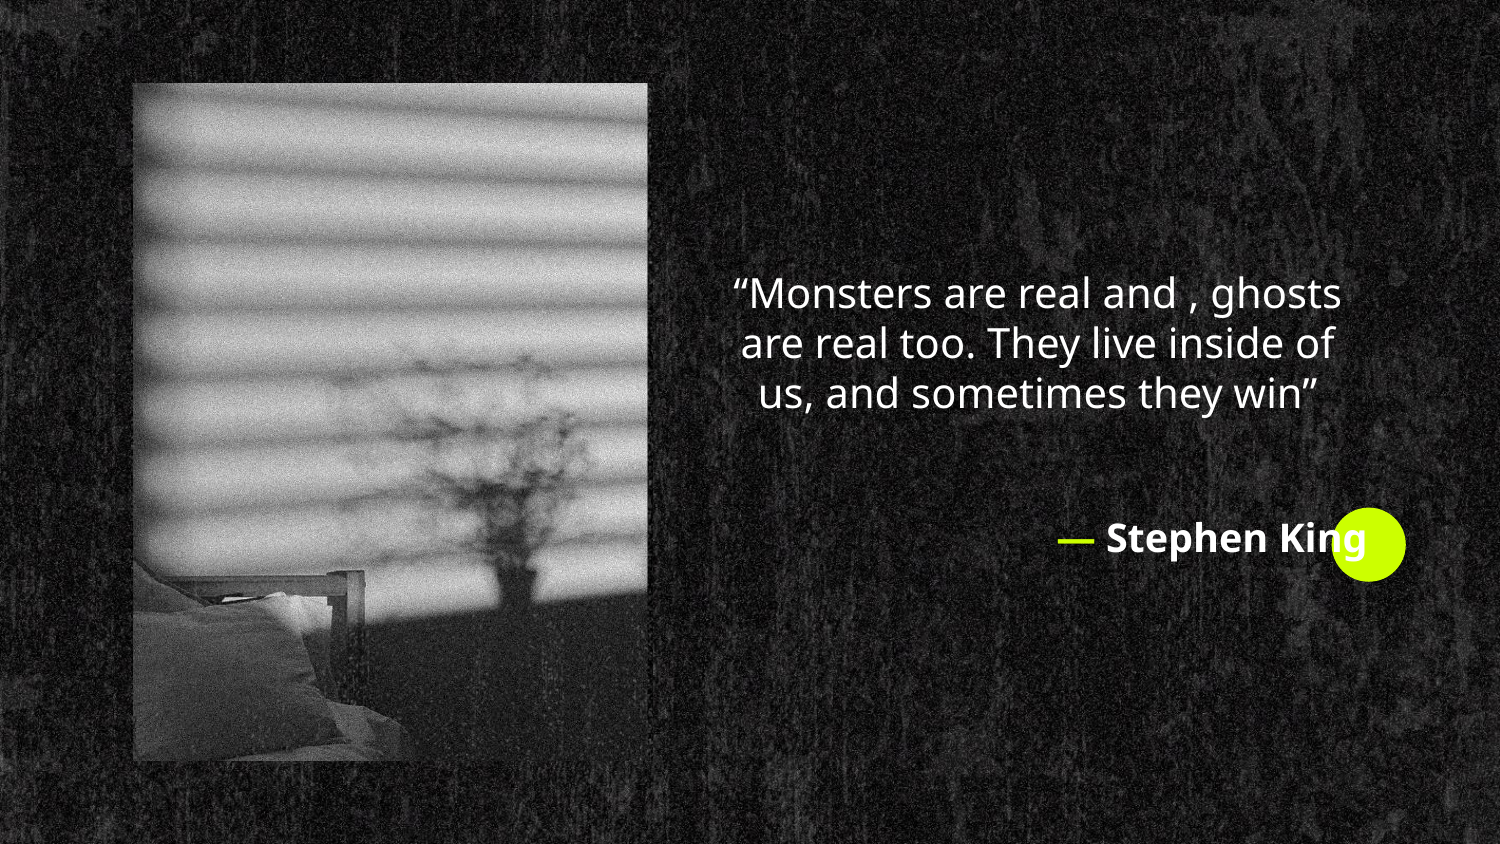

“Monsters are real and , ghosts are real too. They live inside of us, and sometimes they win”
# — Stephen King